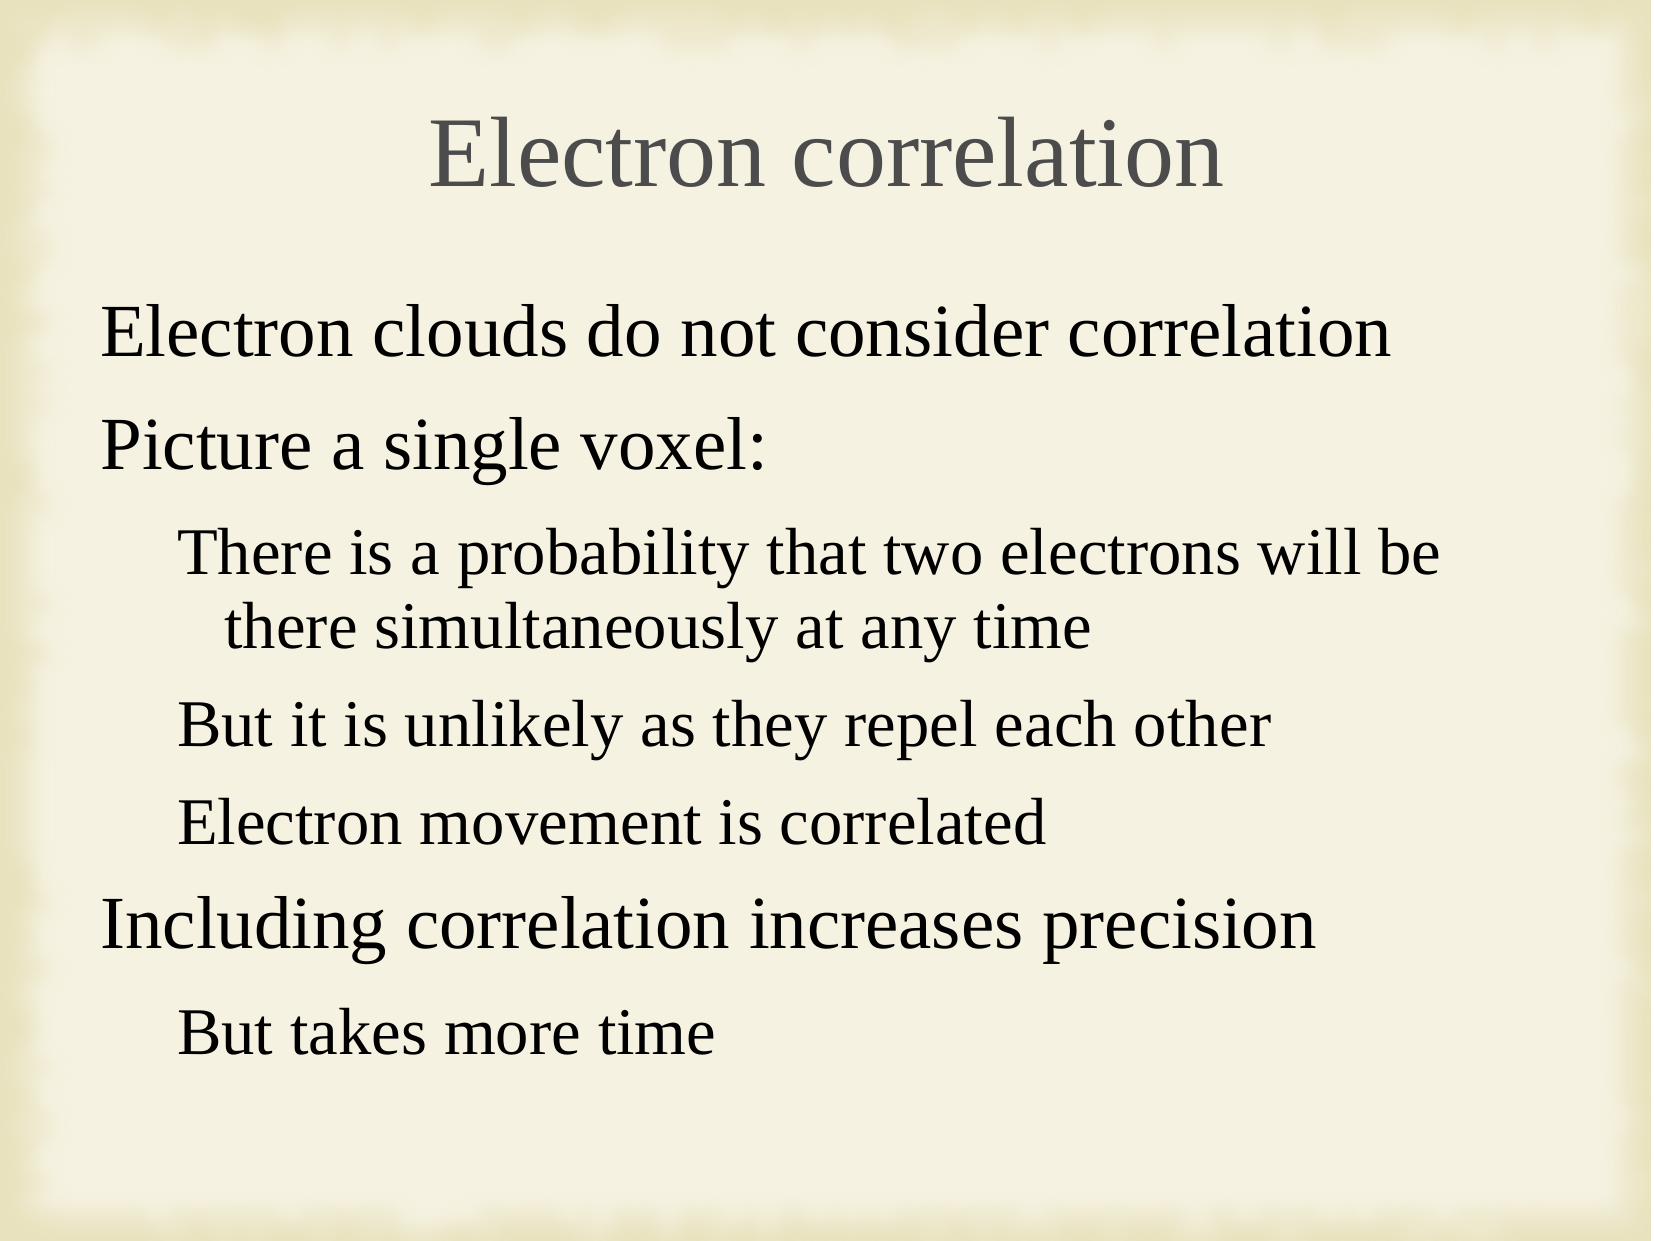

# Electron correlation
Electron clouds do not consider correlation
Picture a single voxel:
There is a probability that two electrons will be there simultaneously at any time
But it is unlikely as they repel each other
Electron movement is correlated
Including correlation increases precision
But takes more time